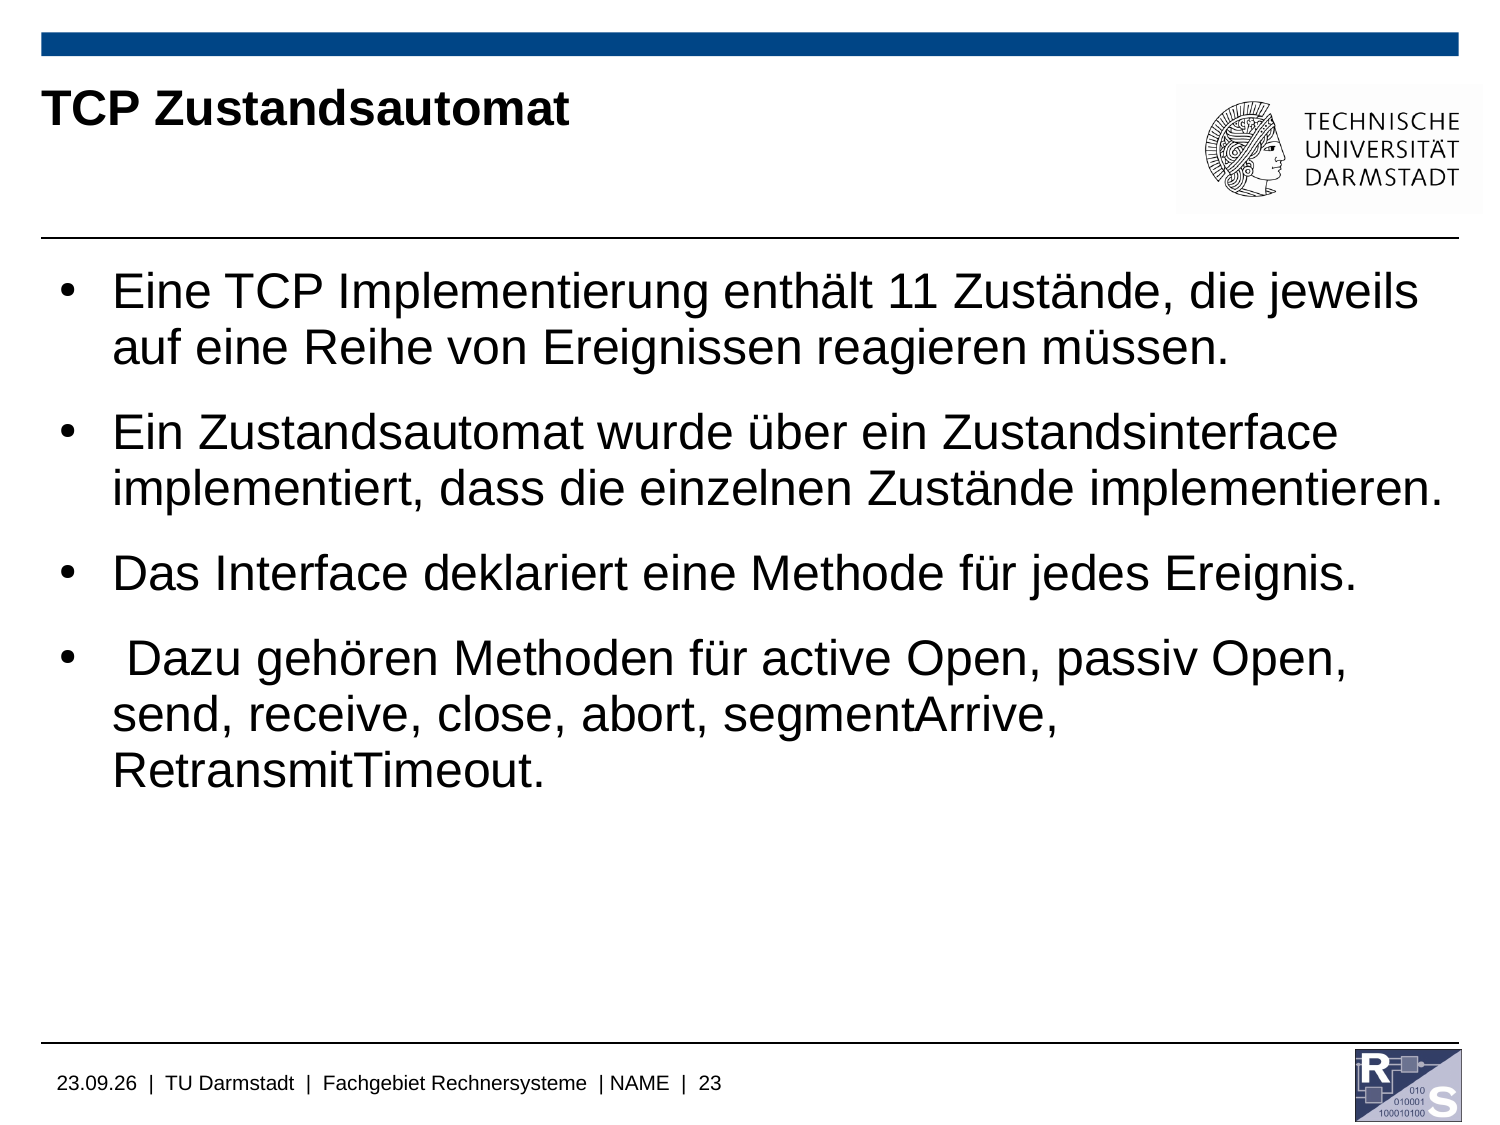

# TCP Zustandsautomat
Eine TCP Implementierung enthält 11 Zustände, die jeweils auf eine Reihe von Ereignissen reagieren müssen.
Ein Zustandsautomat wurde über ein Zustandsinterface implementiert, dass die einzelnen Zustände implementieren.
Das Interface deklariert eine Methode für jedes Ereignis.
 Dazu gehören Methoden für active Open, passiv Open, send, receive, close, abort, segmentArrive, RetransmitTimeout.